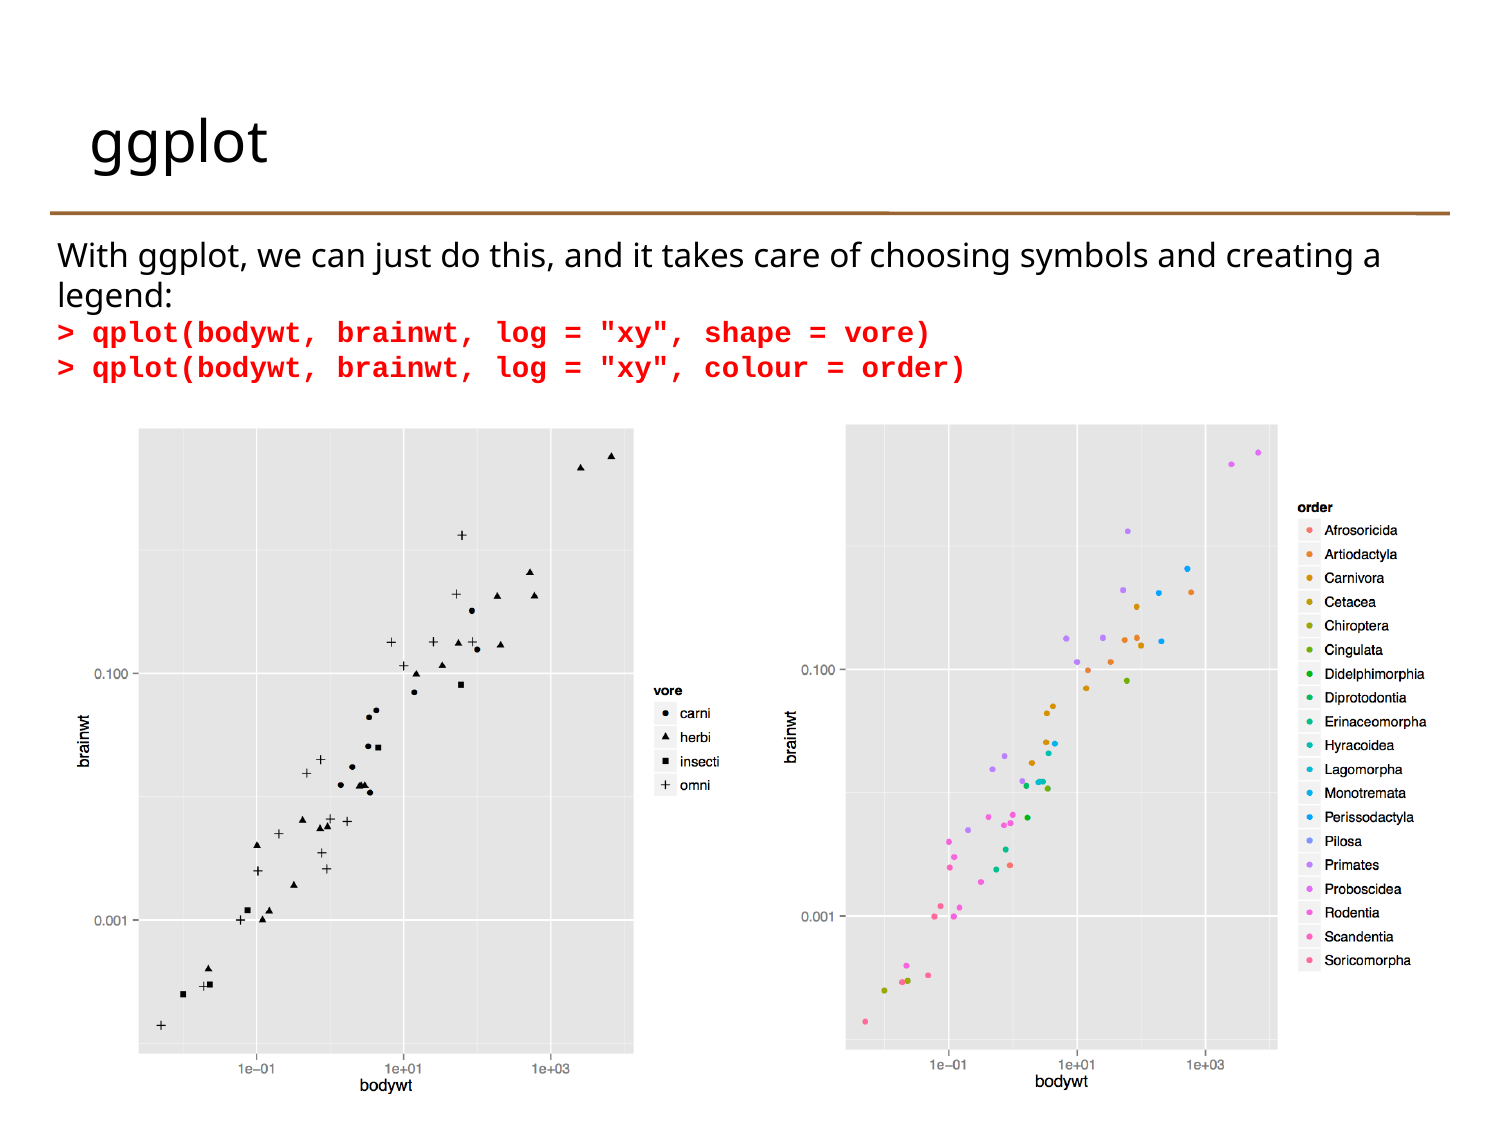

ggplot
With ggplot, we can just do this, and it takes care of choosing symbols and creating a legend:
> qplot(bodywt, brainwt, log = "xy", shape = vore)
> qplot(bodywt, brainwt, log = "xy", colour = order)